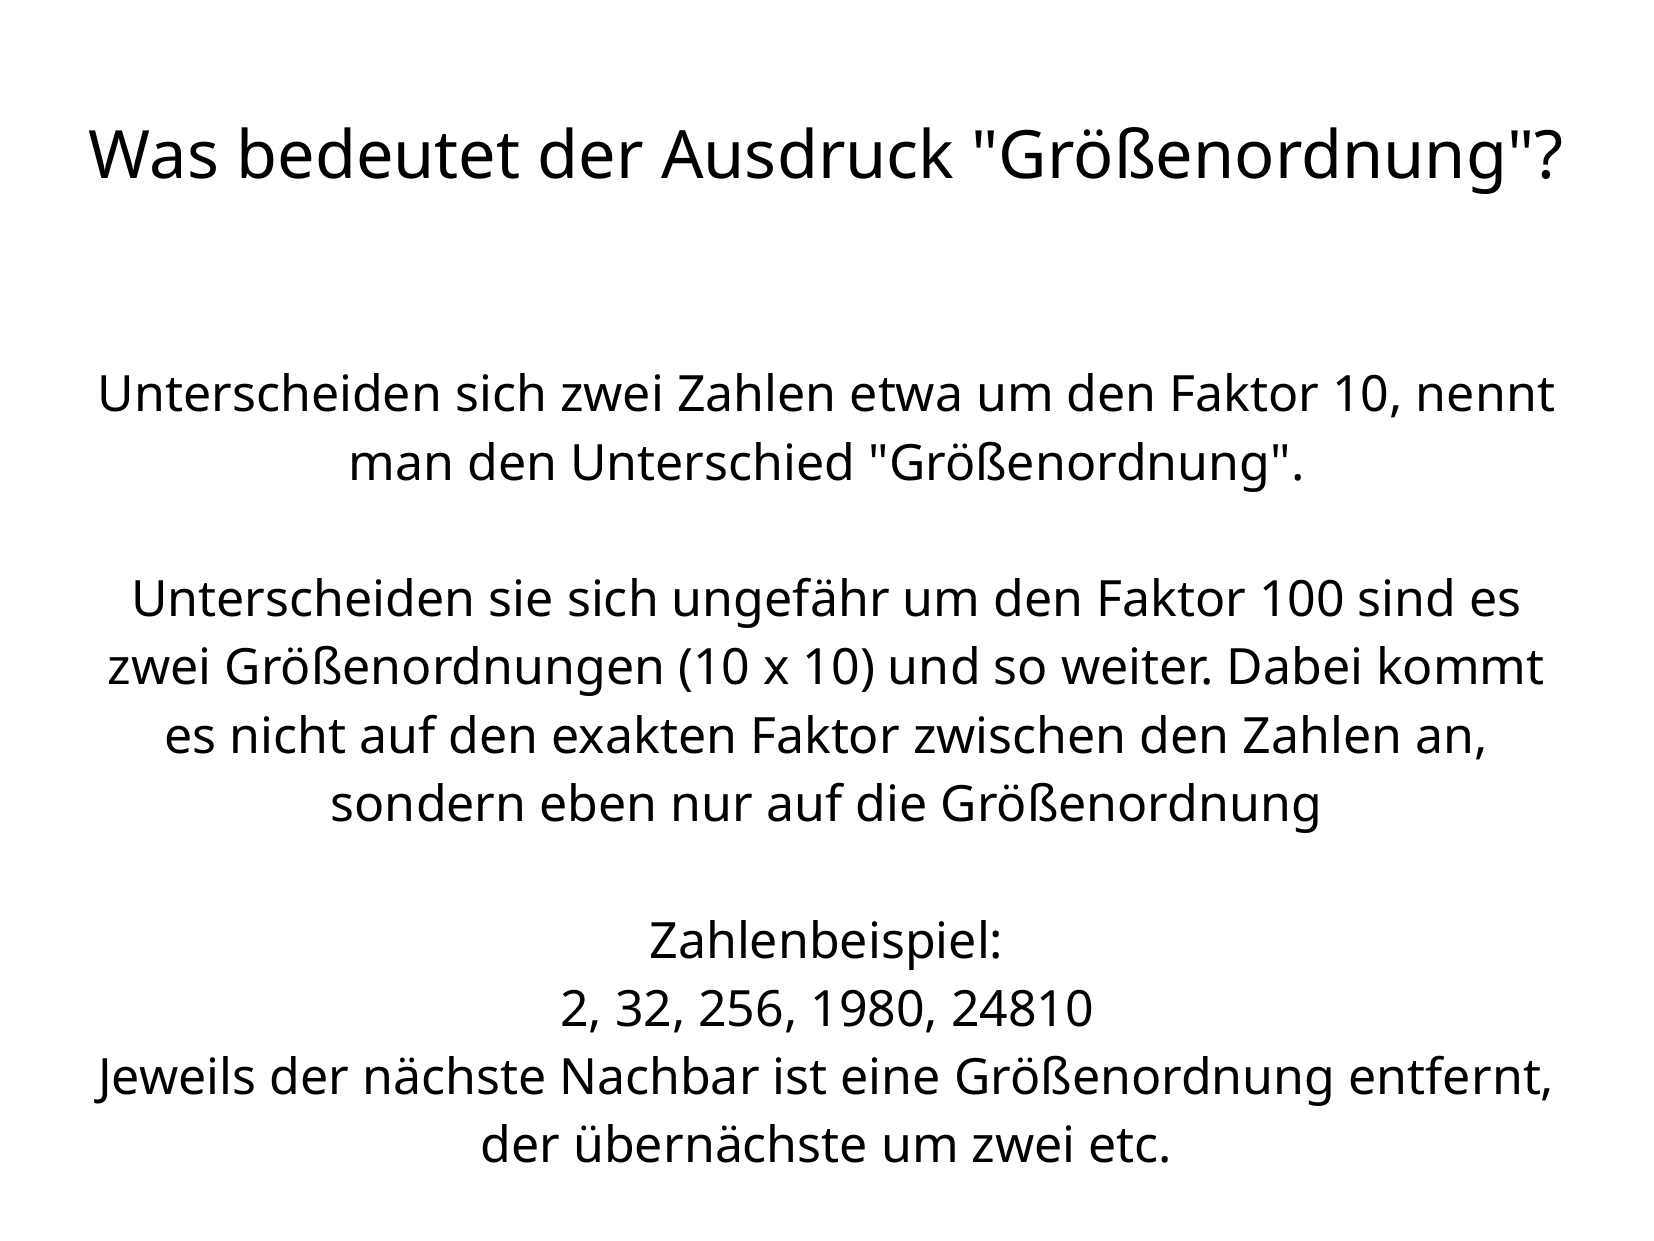

# Was bedeutet der Ausdruck "Größenordnung"?
Unterscheiden sich zwei Zahlen etwa um den Faktor 10, nennt man den Unterschied "Größenordnung".
Unterscheiden sie sich ungefähr um den Faktor 100 sind es zwei Größenordnungen (10 x 10) und so weiter. Dabei kommt es nicht auf den exakten Faktor zwischen den Zahlen an, sondern eben nur auf die Größenordnung
Zahlenbeispiel:
2, 32, 256, 1980, 24810
Jeweils der nächste Nachbar ist eine Größenordnung entfernt, der übernächste um zwei etc.